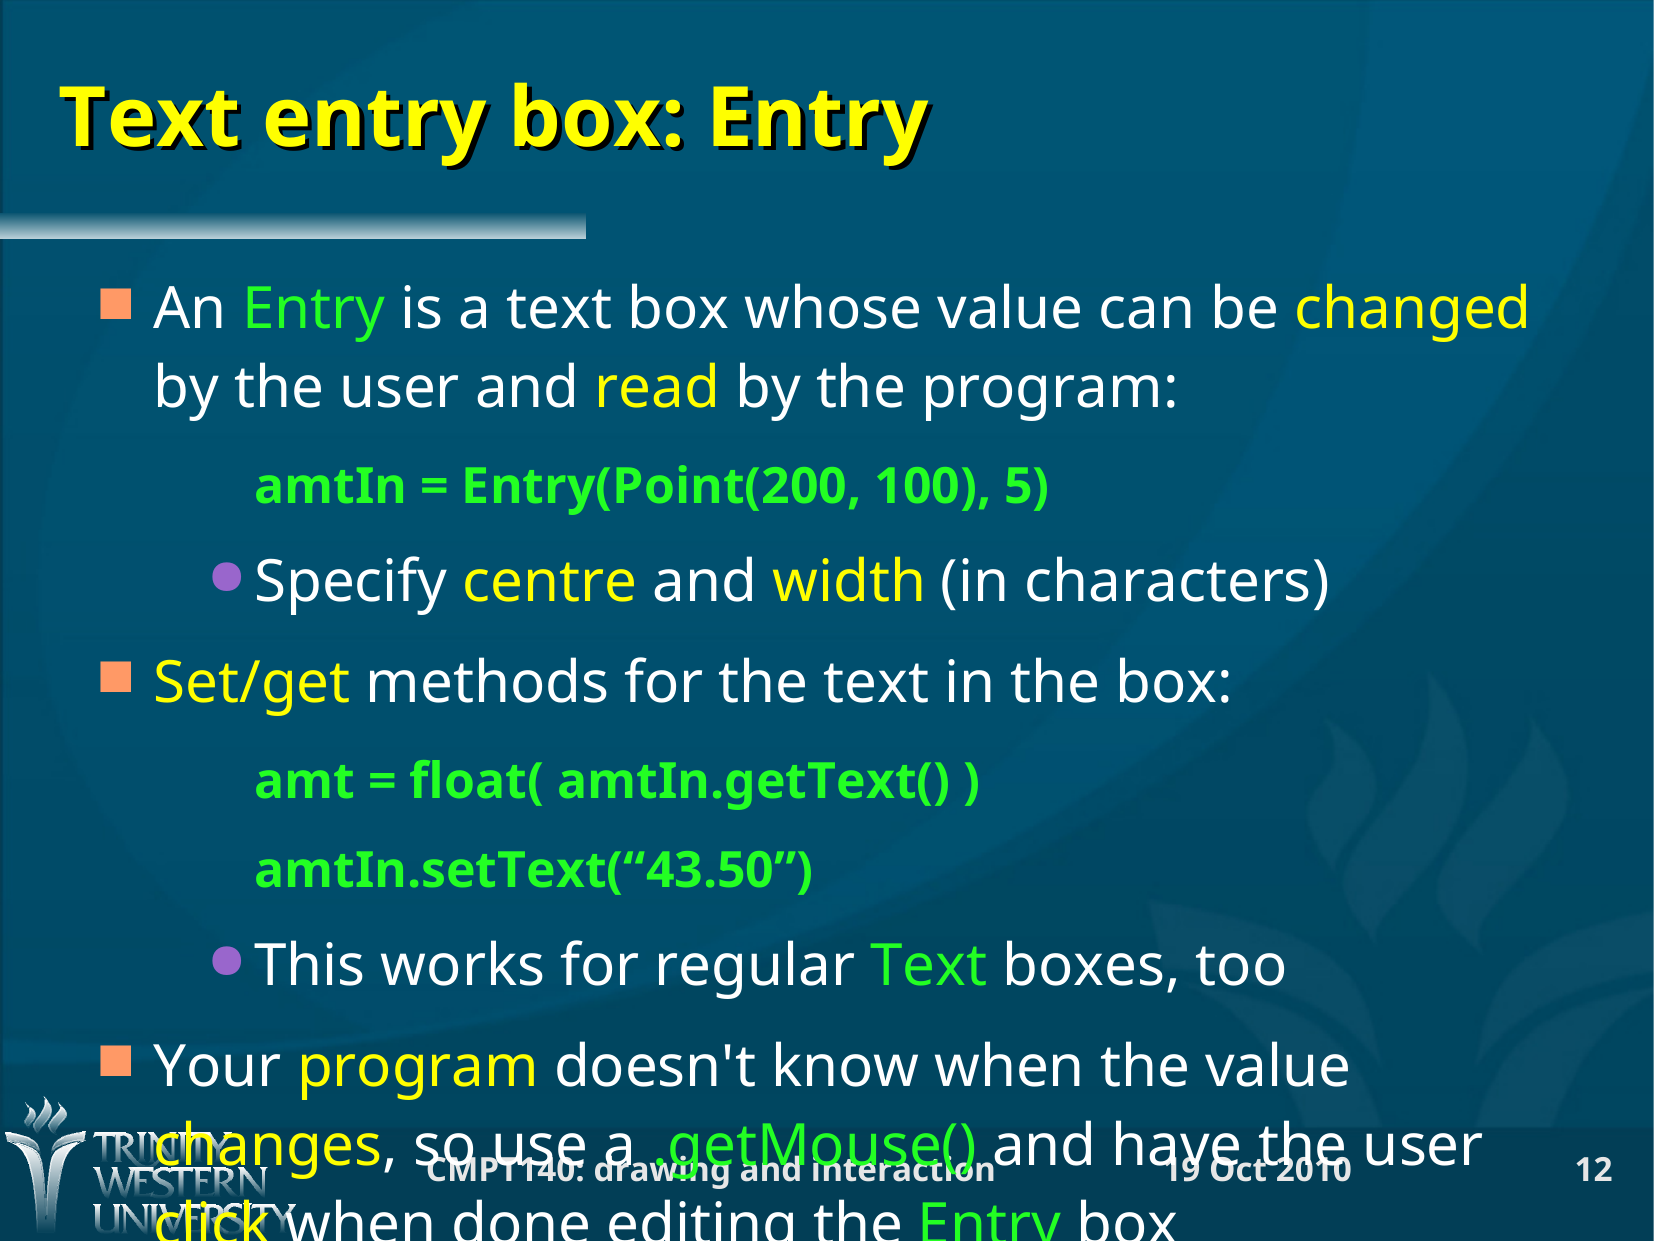

# Text entry box: Entry
An Entry is a text box whose value can be changed by the user and read by the program:
amtIn = Entry(Point(200, 100), 5)
Specify centre and width (in characters)
Set/get methods for the text in the box:
amt = float( amtIn.getText() )
amtIn.setText(“43.50”)
This works for regular Text boxes, too
Your program doesn't know when the value changes, so use a .getMouse() and have the user click when done editing the Entry box
CMPT140: drawing and interaction
19 Oct 2010
12